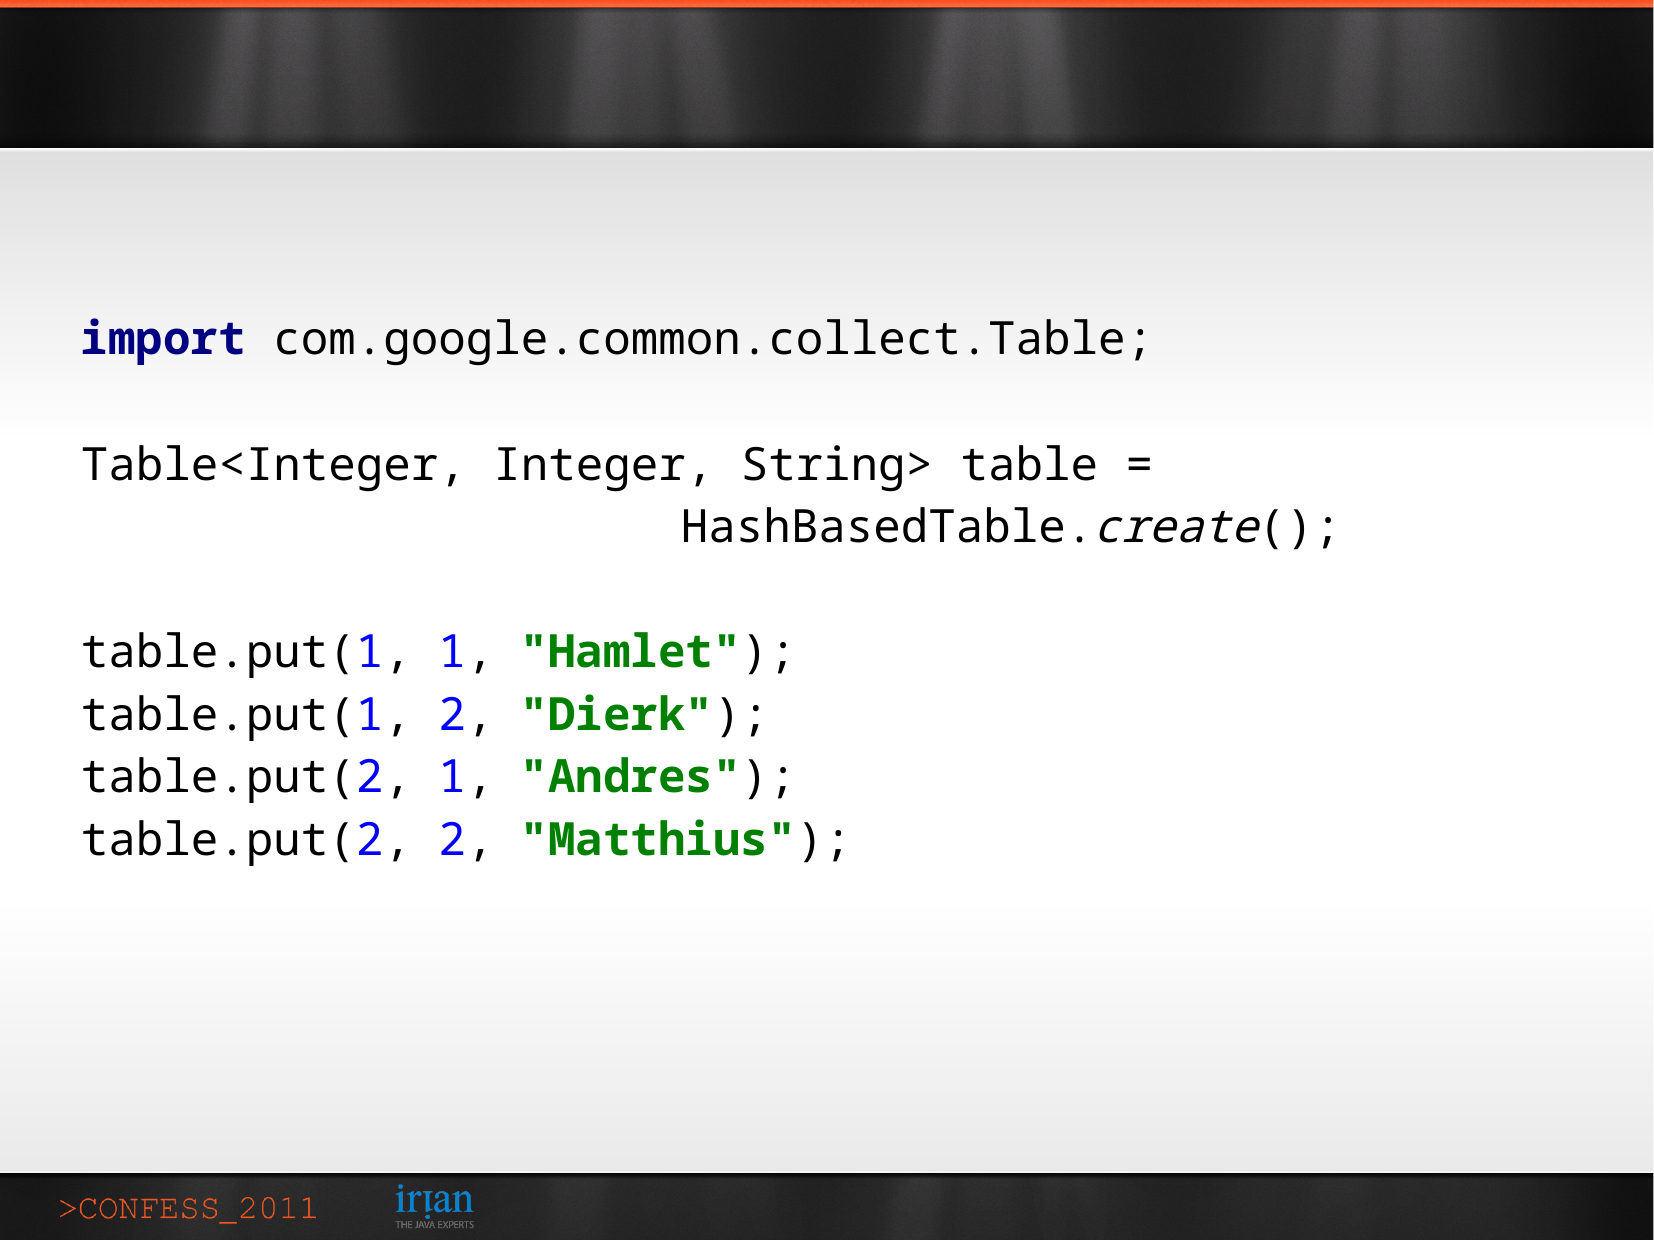

#
import com.google.common.collect.Table;
Table<Integer, Integer, String> table =
								HashBasedTable.create();
table.put(1, 1, "Hamlet");
table.put(1, 2, "Dierk");
table.put(2, 1, "Andres");
table.put(2, 2, "Matthius");